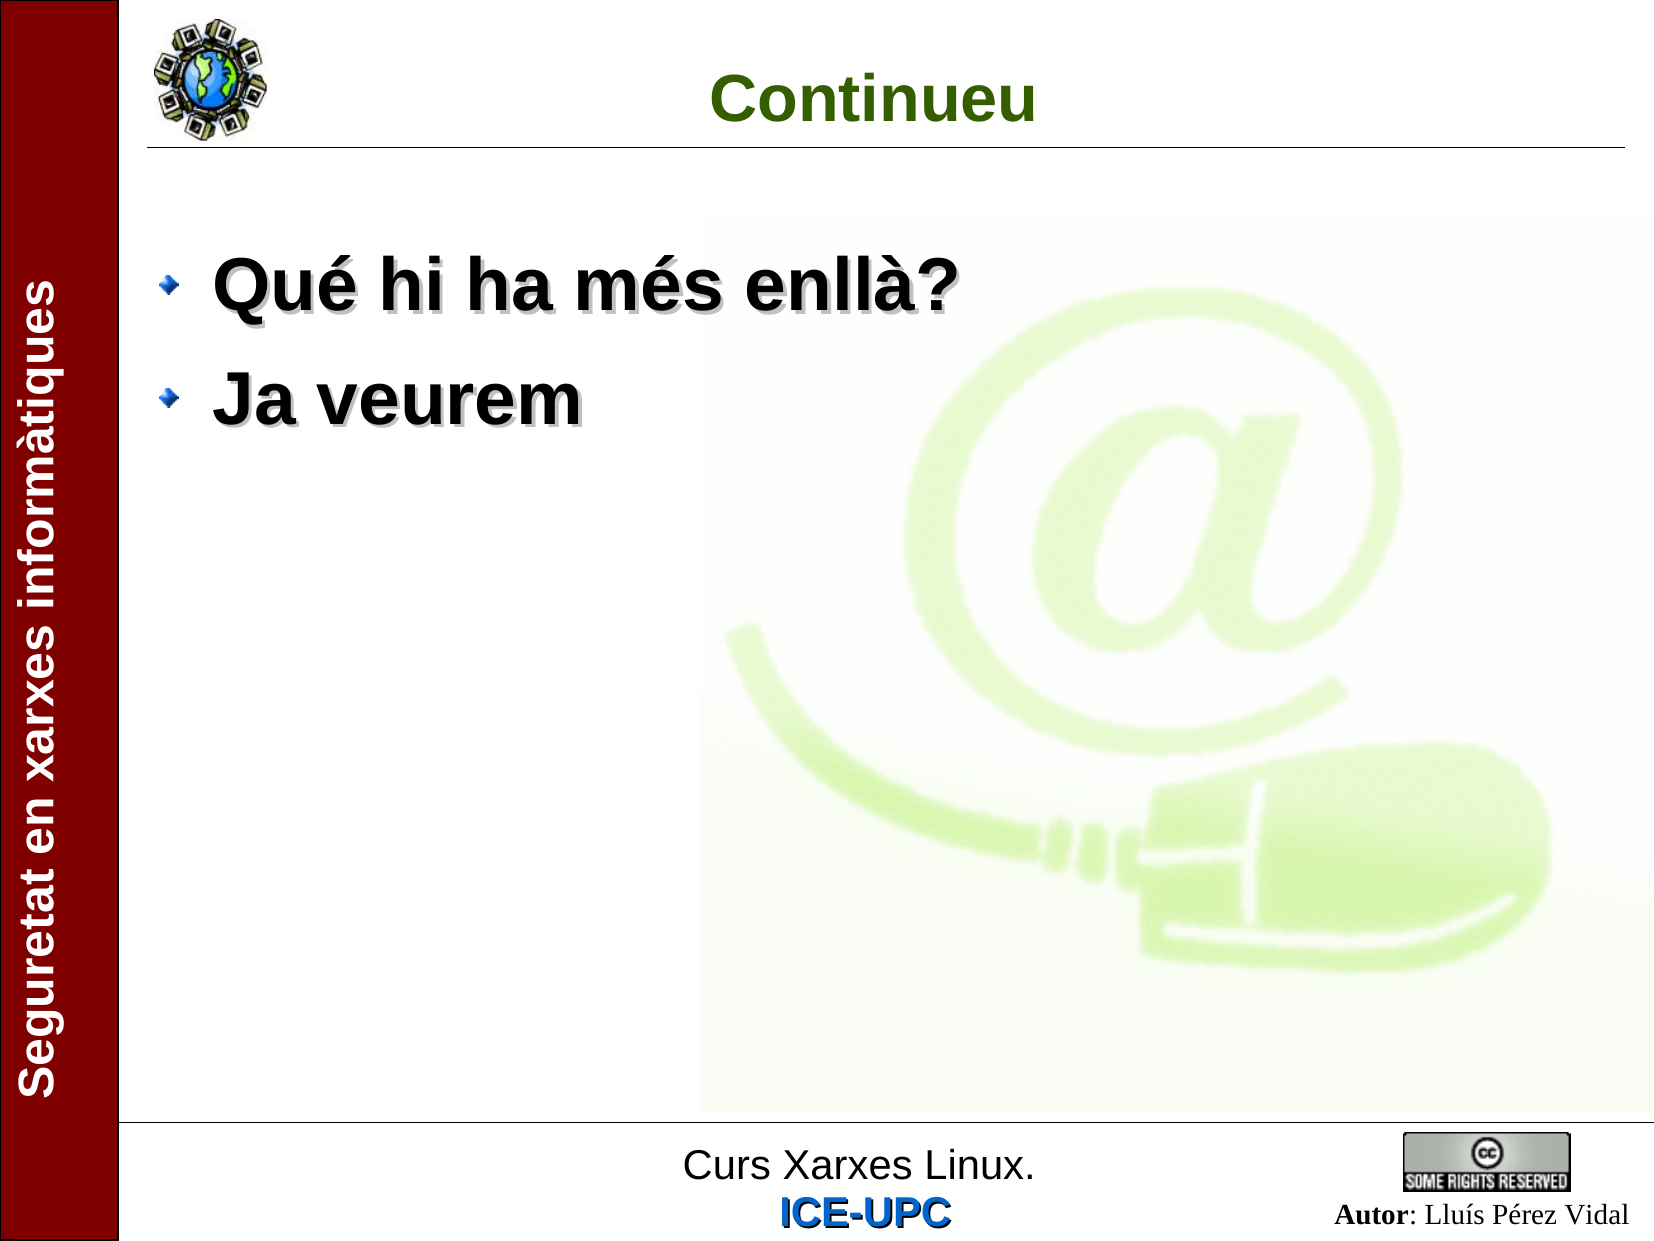

# Continueu
Qué hi ha més enllà?
Ja veurem